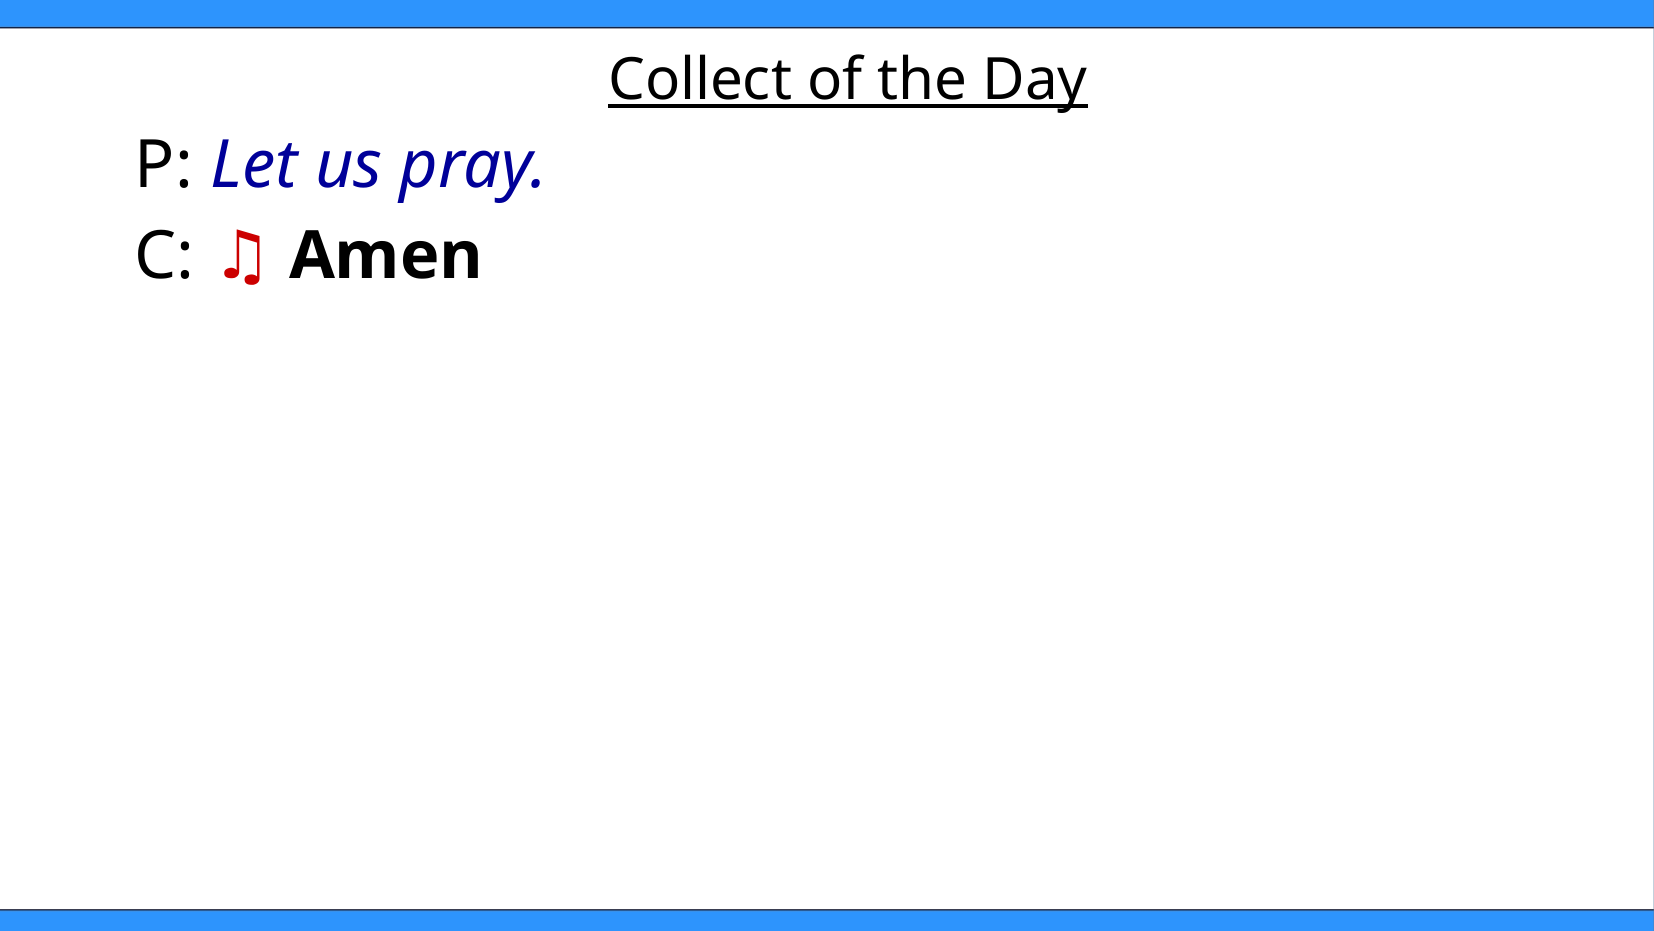

Collect of the Day
P: Let us pray.
C: ♫ Amen